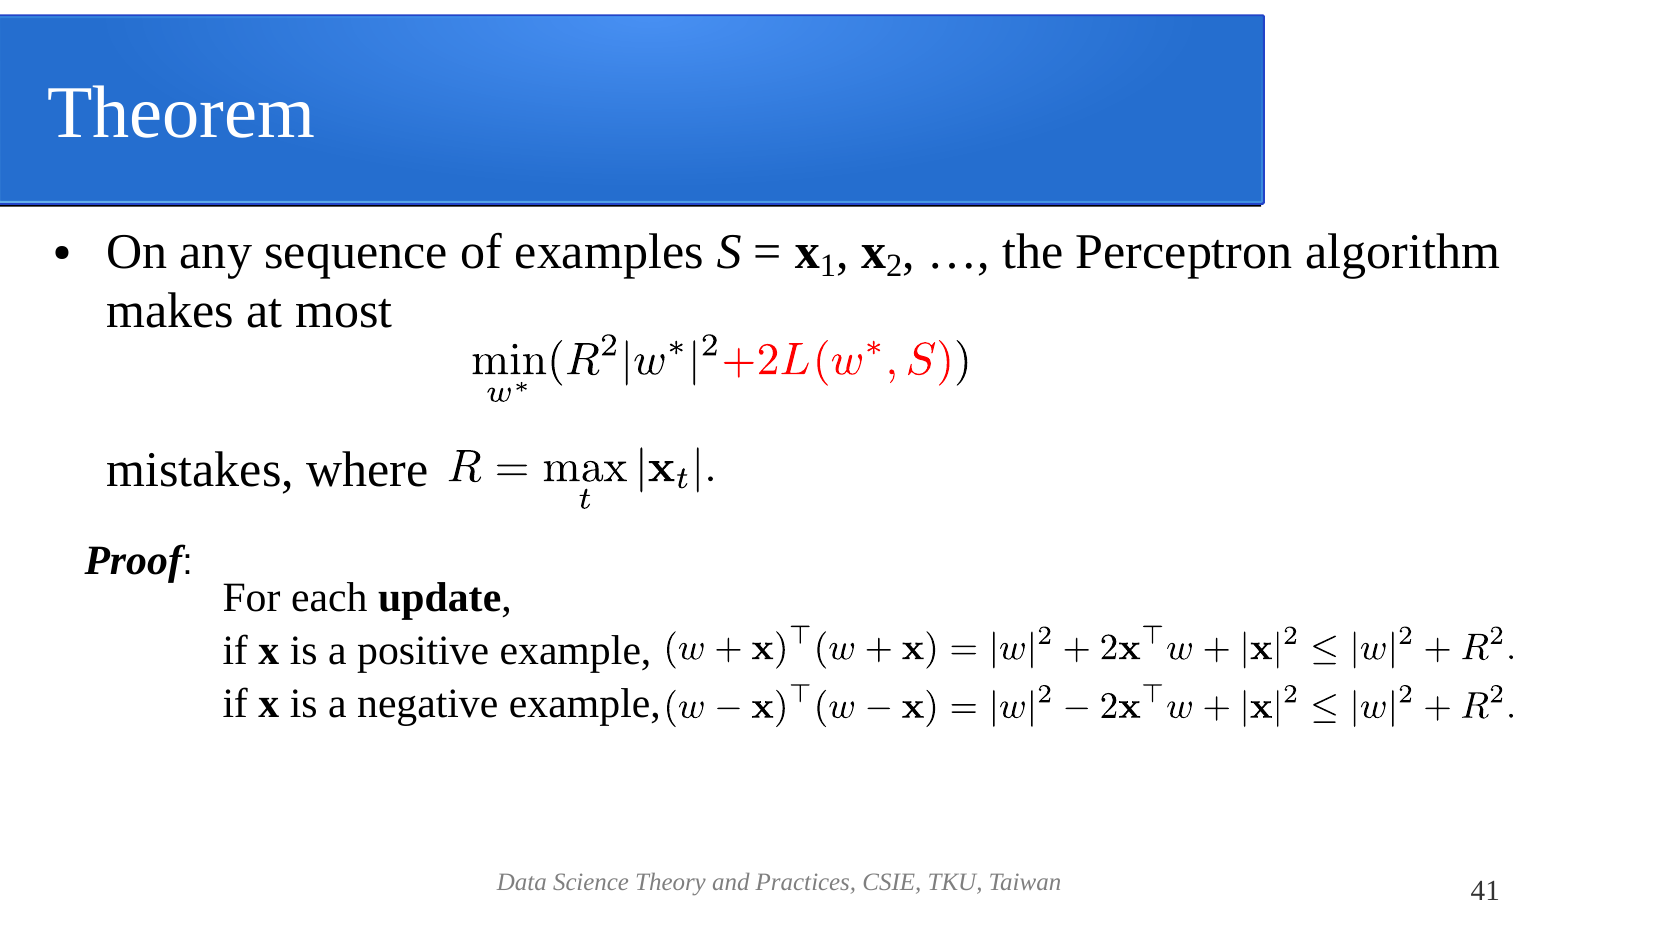

# Theorem
On any sequence of examples S = x1, x2, …, the Perceptron algorithm makes at most
mistakes, where
Proof:
For each update,
if x is a positive example,
if x is a negative example,
Data Science Theory and Practices, CSIE, TKU, Taiwan
41